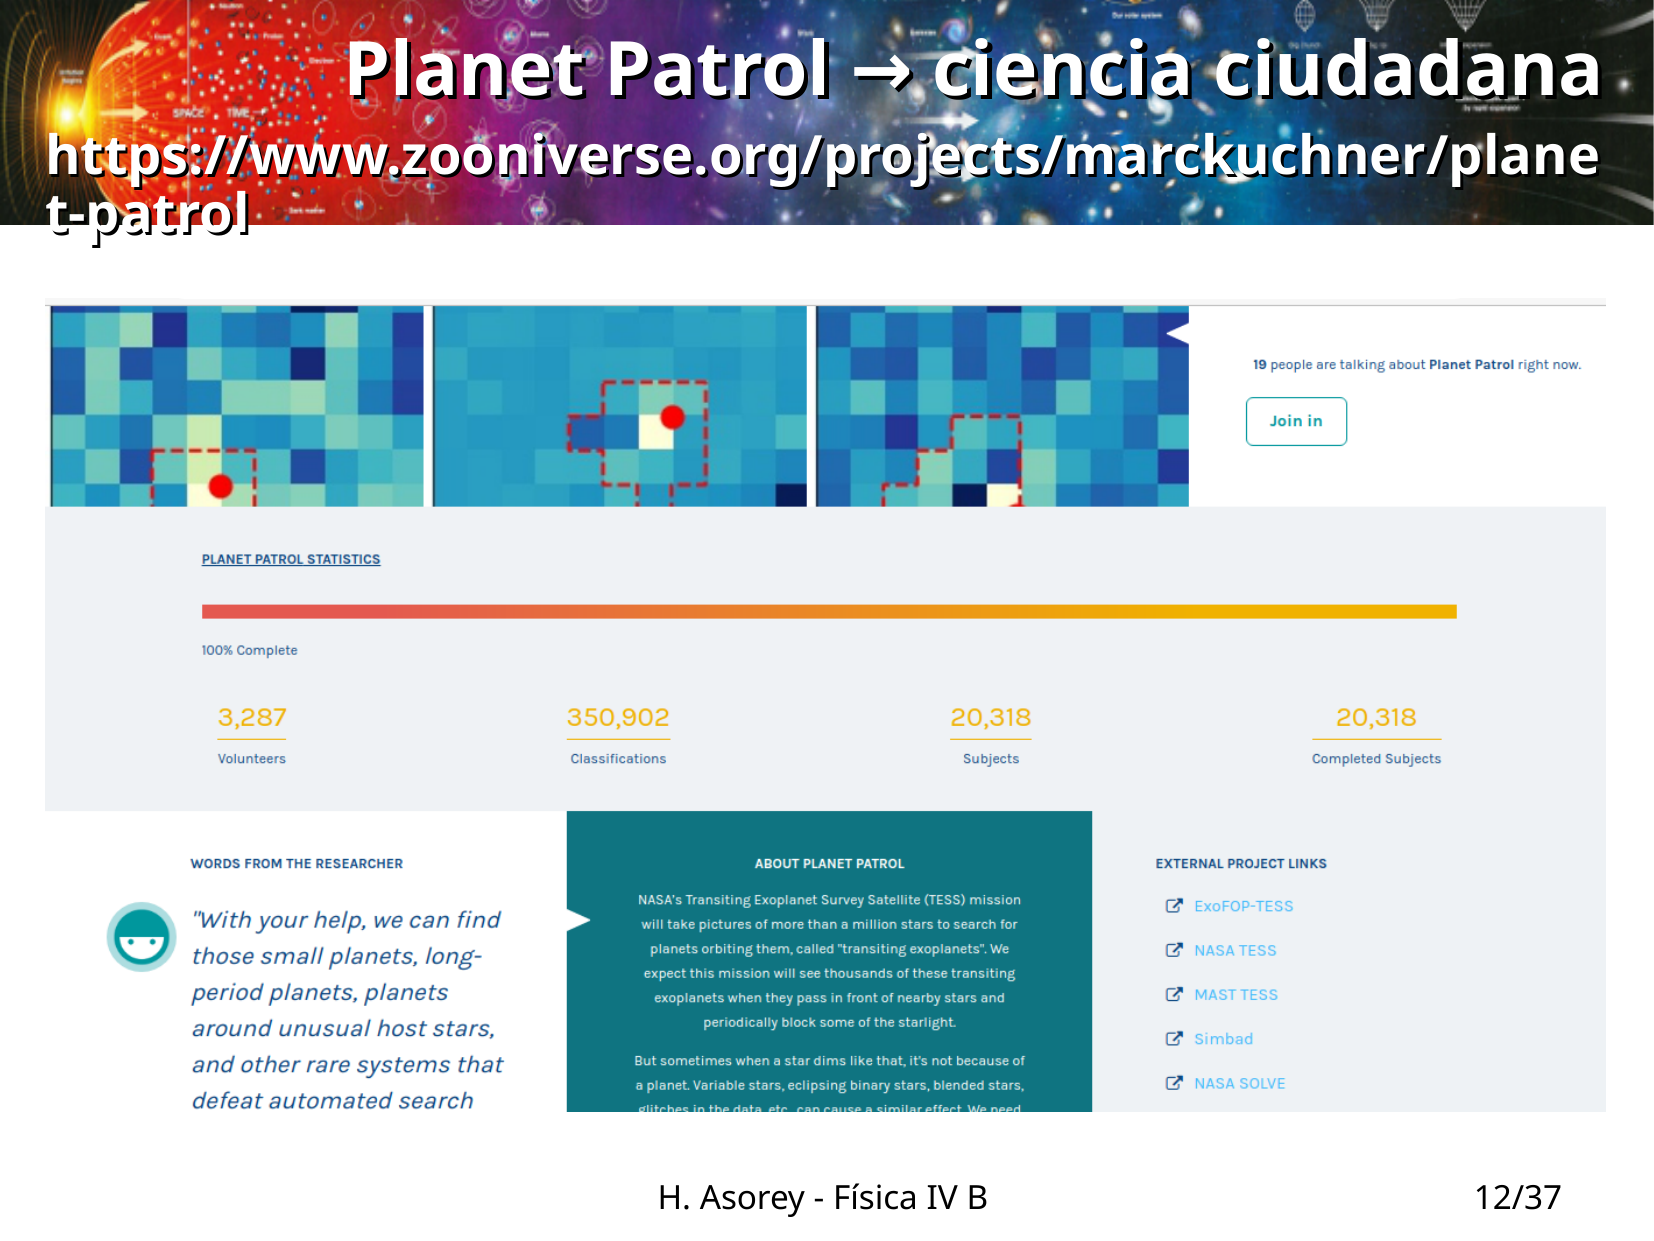

# Planet Patrol → ciencia ciudadana https://www.zooniverse.org/projects/marckuchner/planet-patrol
H. Asorey - Física IV B
12